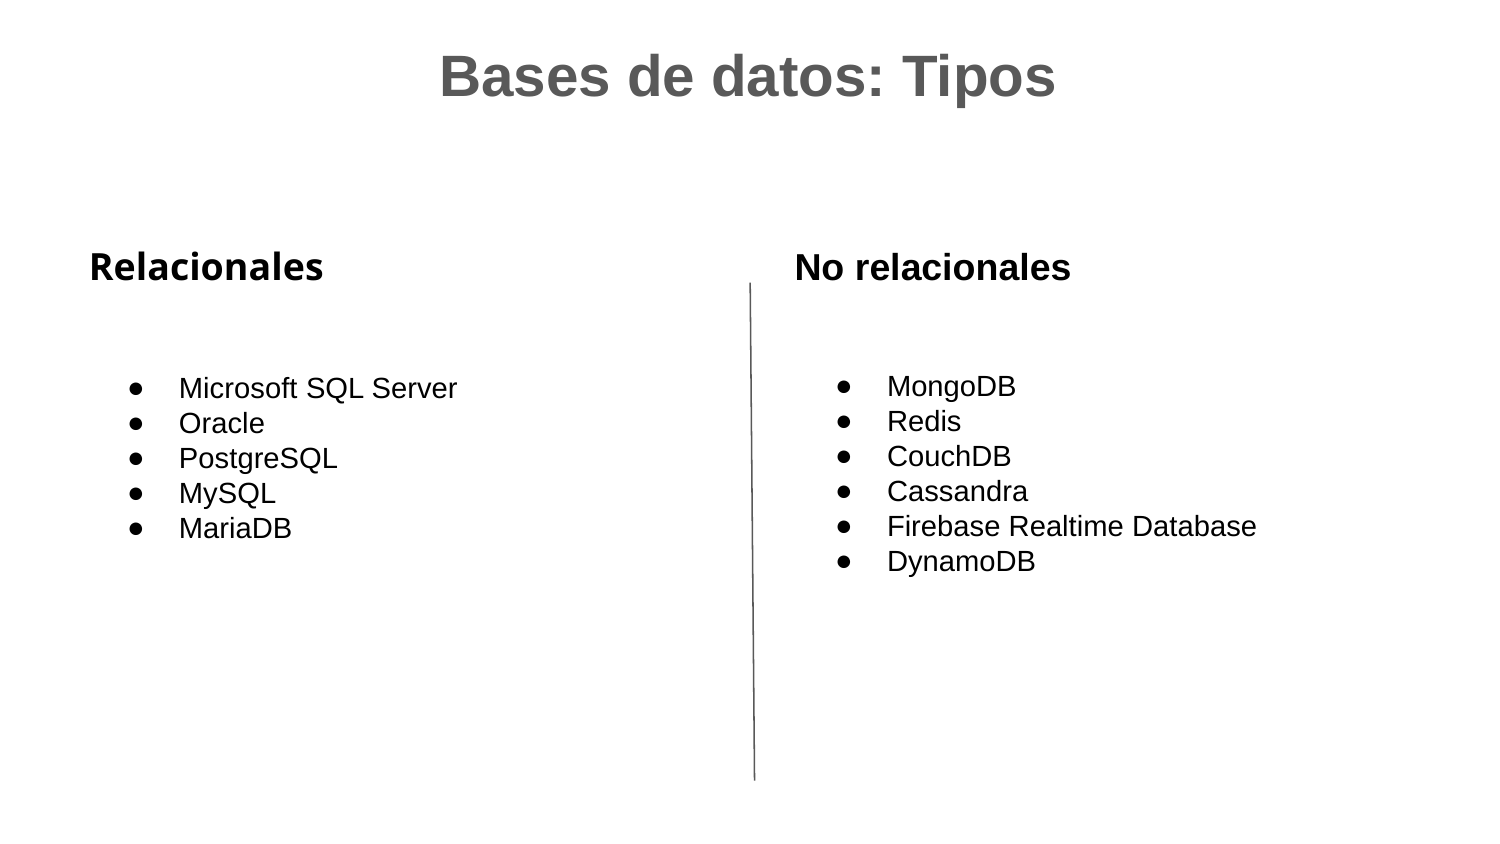

# Bases de datos: Tipos
Relacionales
No relacionales
MongoDB
Redis
CouchDB
Cassandra
Firebase Realtime Database
DynamoDB
Microsoft SQL Server
Oracle
PostgreSQL
MySQL
MariaDB